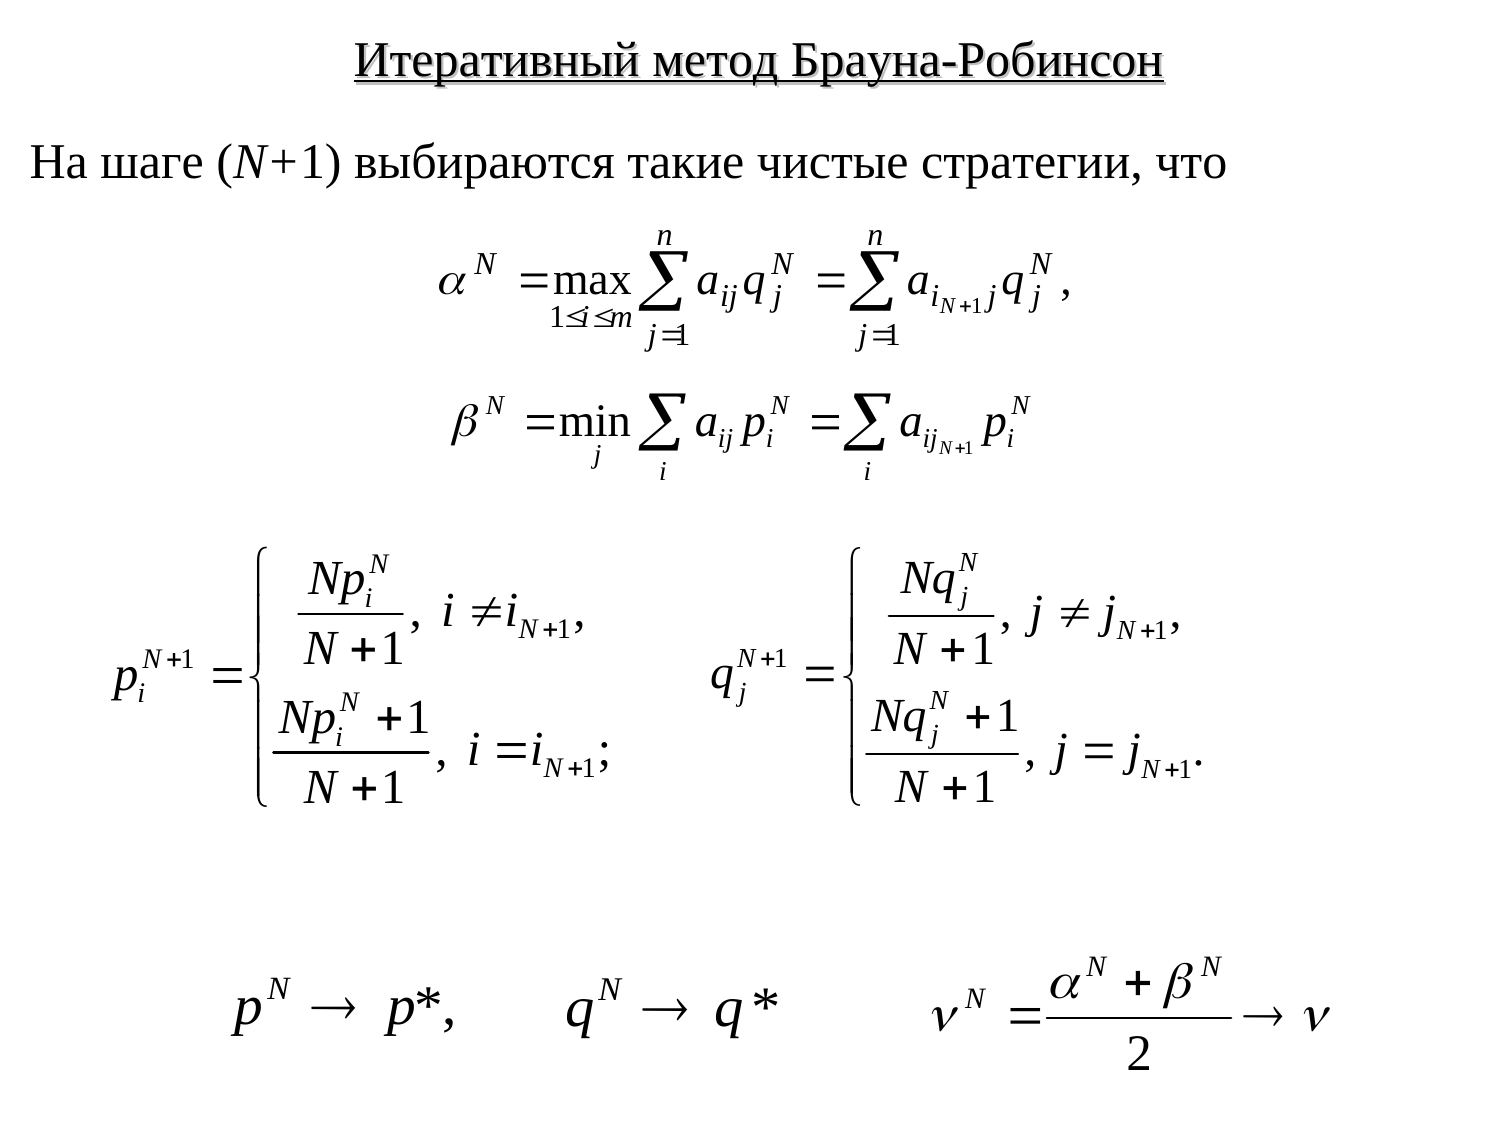

Итеративный метод Брауна-Робинсон
На шаге (N+1) выбираются такие чистые стратегии, что